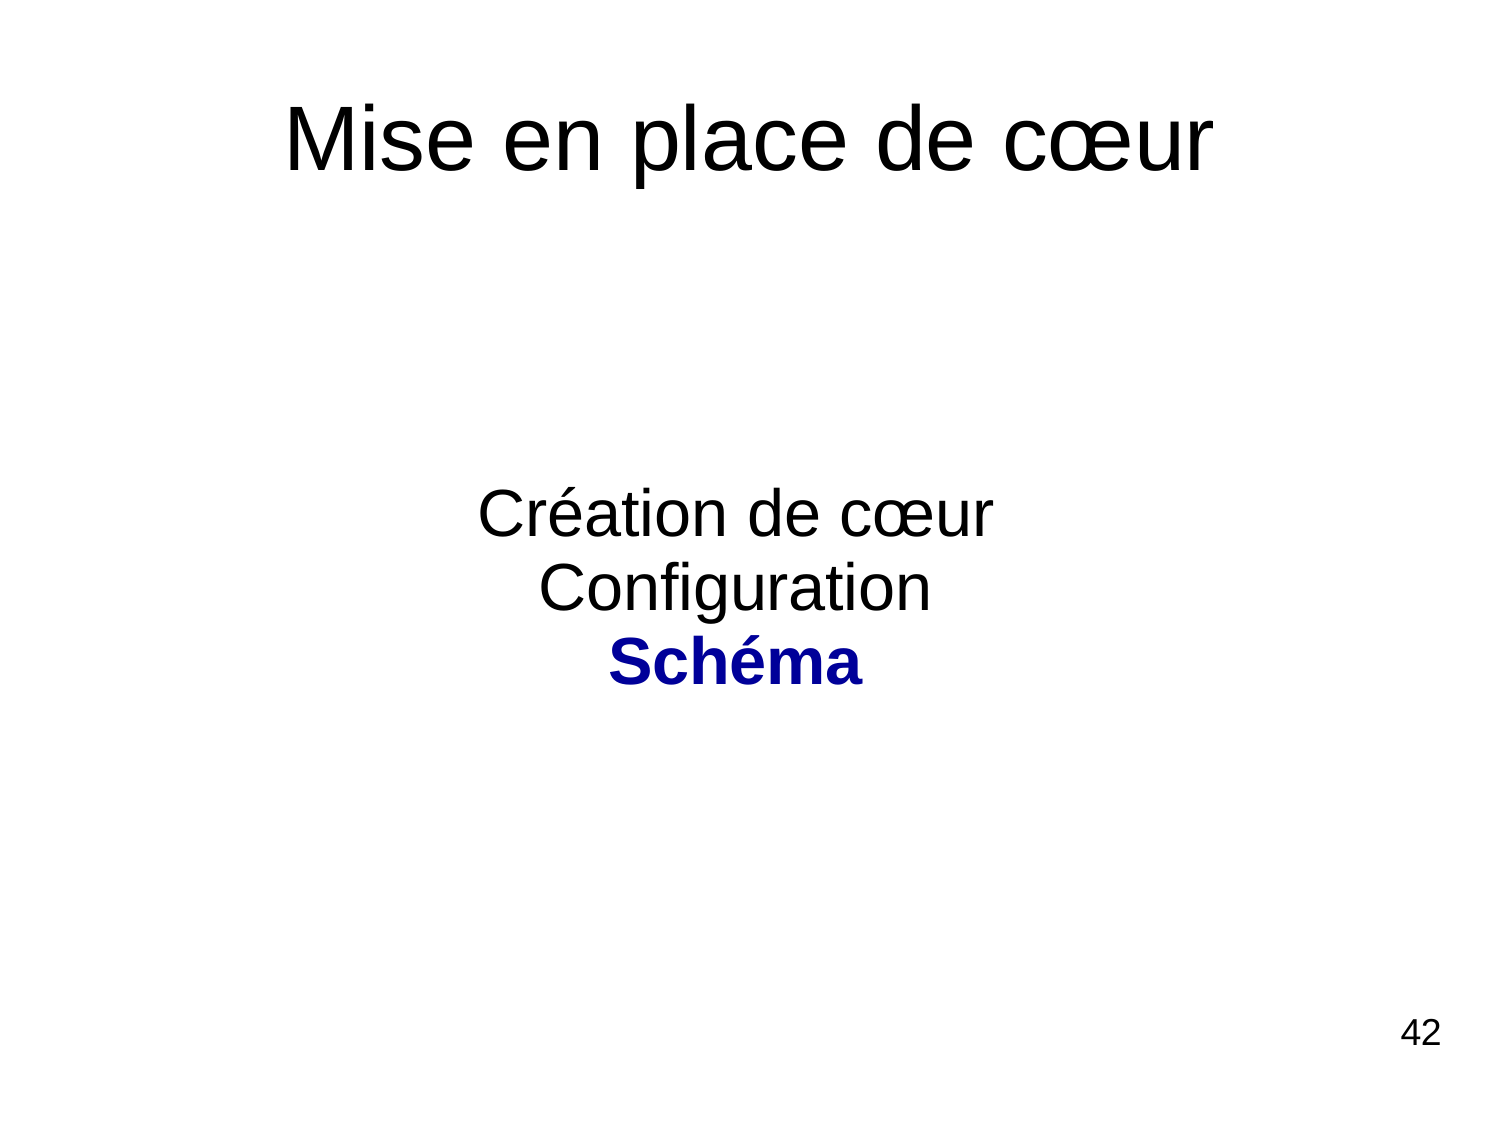

# Mise en place de cœur
Création de cœur Configuration Schéma
42